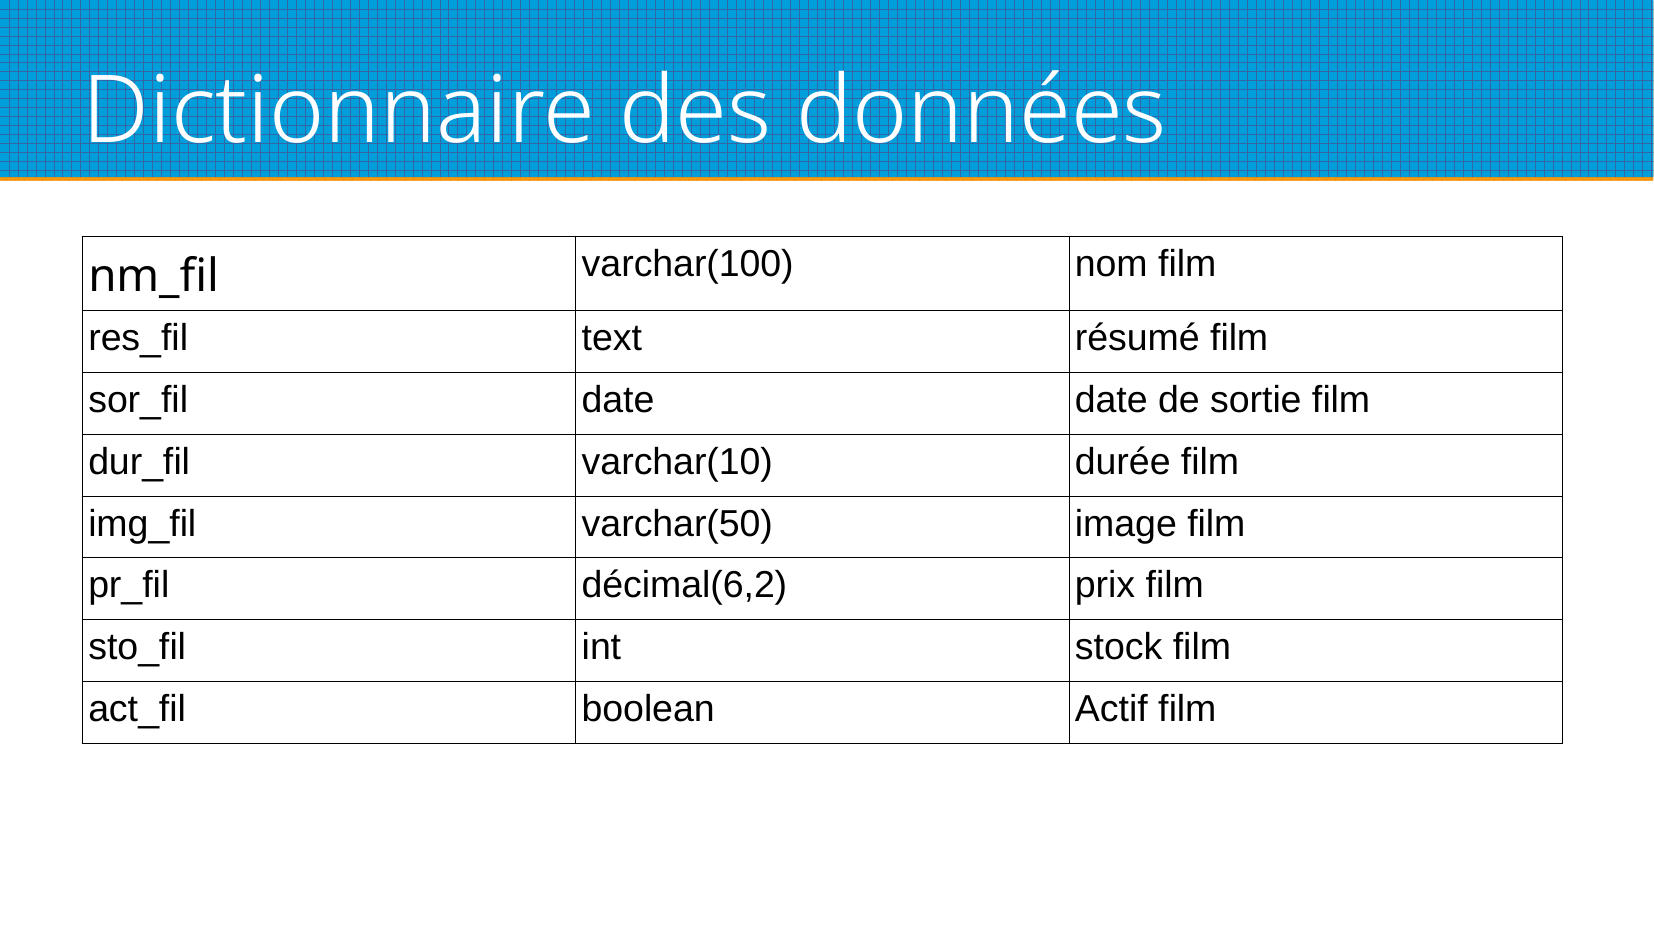

# Dictionnaire des données
| nm\_fil | varchar(100) | nom film |
| --- | --- | --- |
| res\_fil | text | résumé film |
| sor\_fil | date | date de sortie film |
| dur\_fil | varchar(10) | durée film |
| img\_fil | varchar(50) | image film |
| pr\_fil | décimal(6,2) | prix film |
| sto\_fil | int | stock film |
| act\_fil | boolean | Actif film |